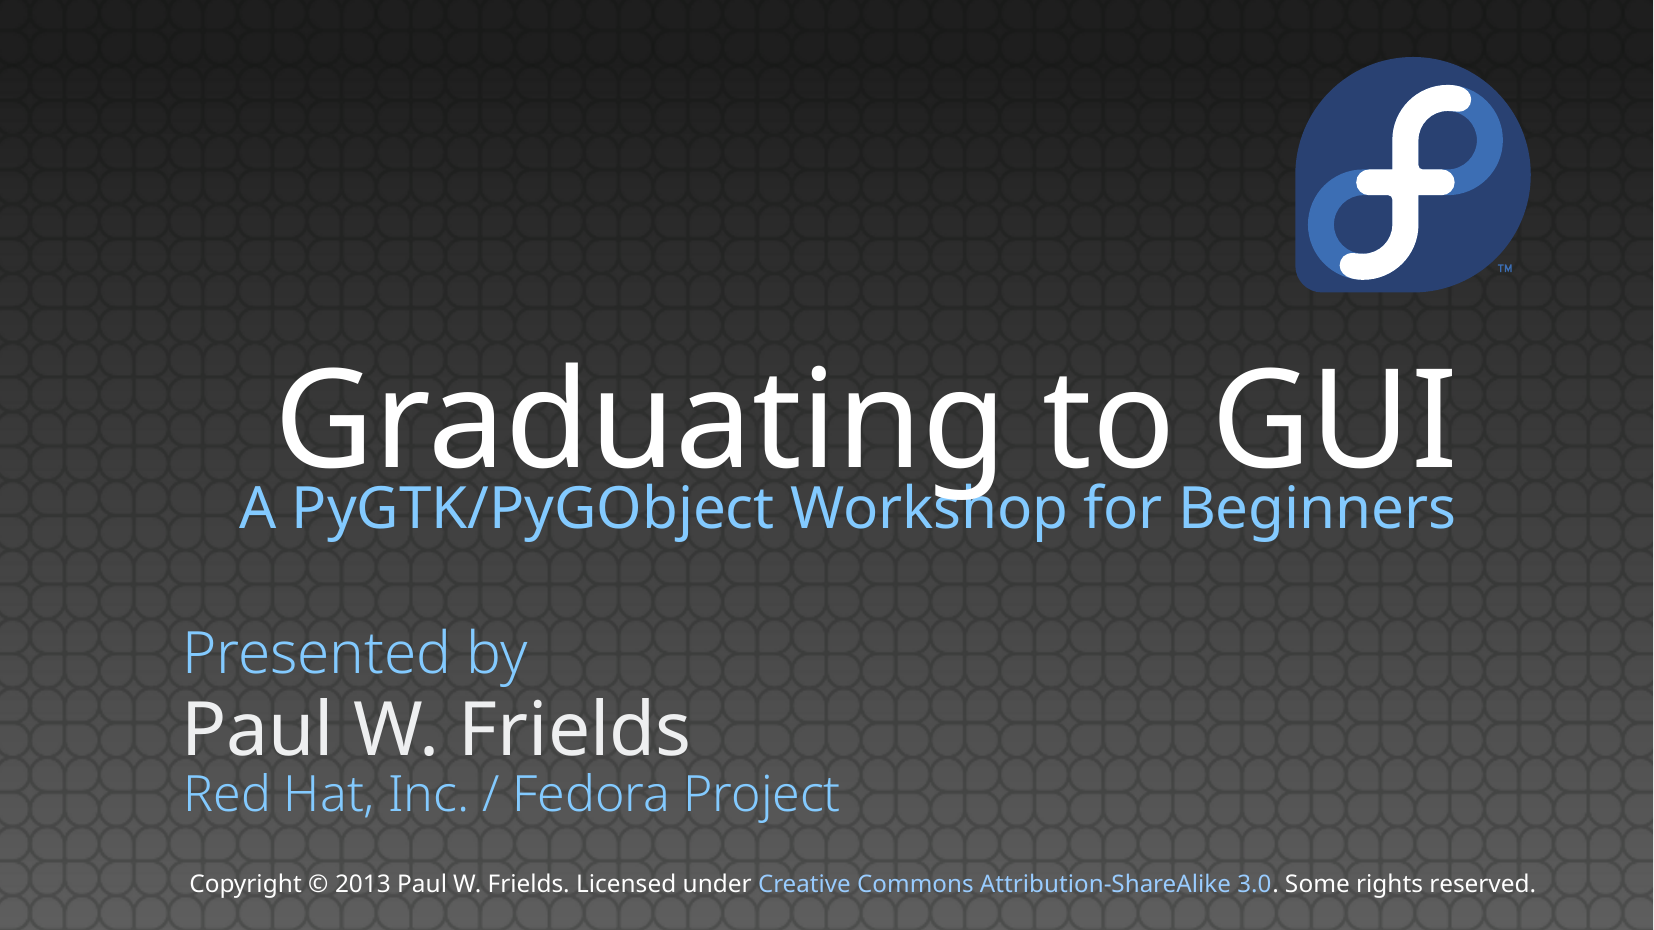

Graduating to GUI
# A PyGTK/PyGObject Workshop for Beginners
Presented by
Paul W. Frields
Red Hat, Inc. / Fedora Project
Copyright © 2013 Paul W. Frields. Licensed under Creative Commons Attribution-ShareAlike 3.0. Some rights reserved.